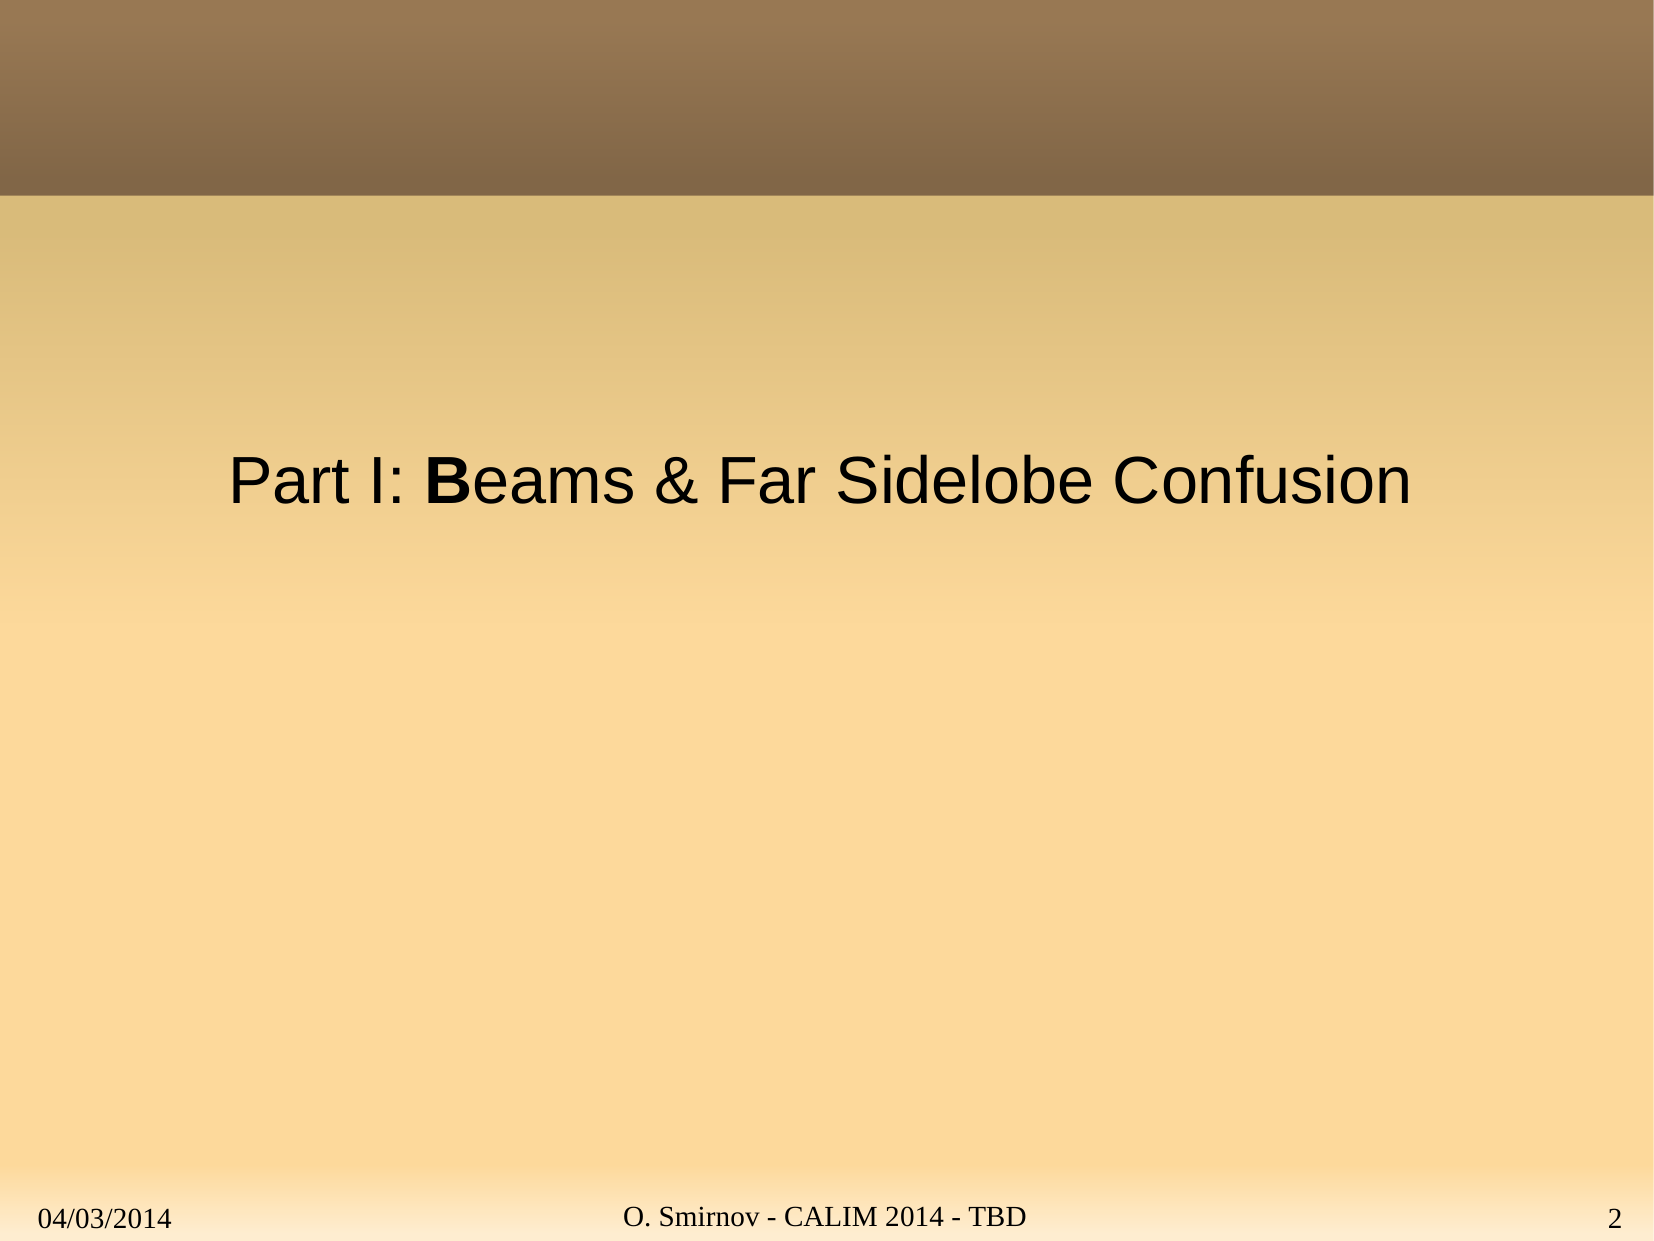

# Part I: Beams & Far Sidelobe Confusion
O. Smirnov - CALIM 2014 - TBD
04/03/2014
2